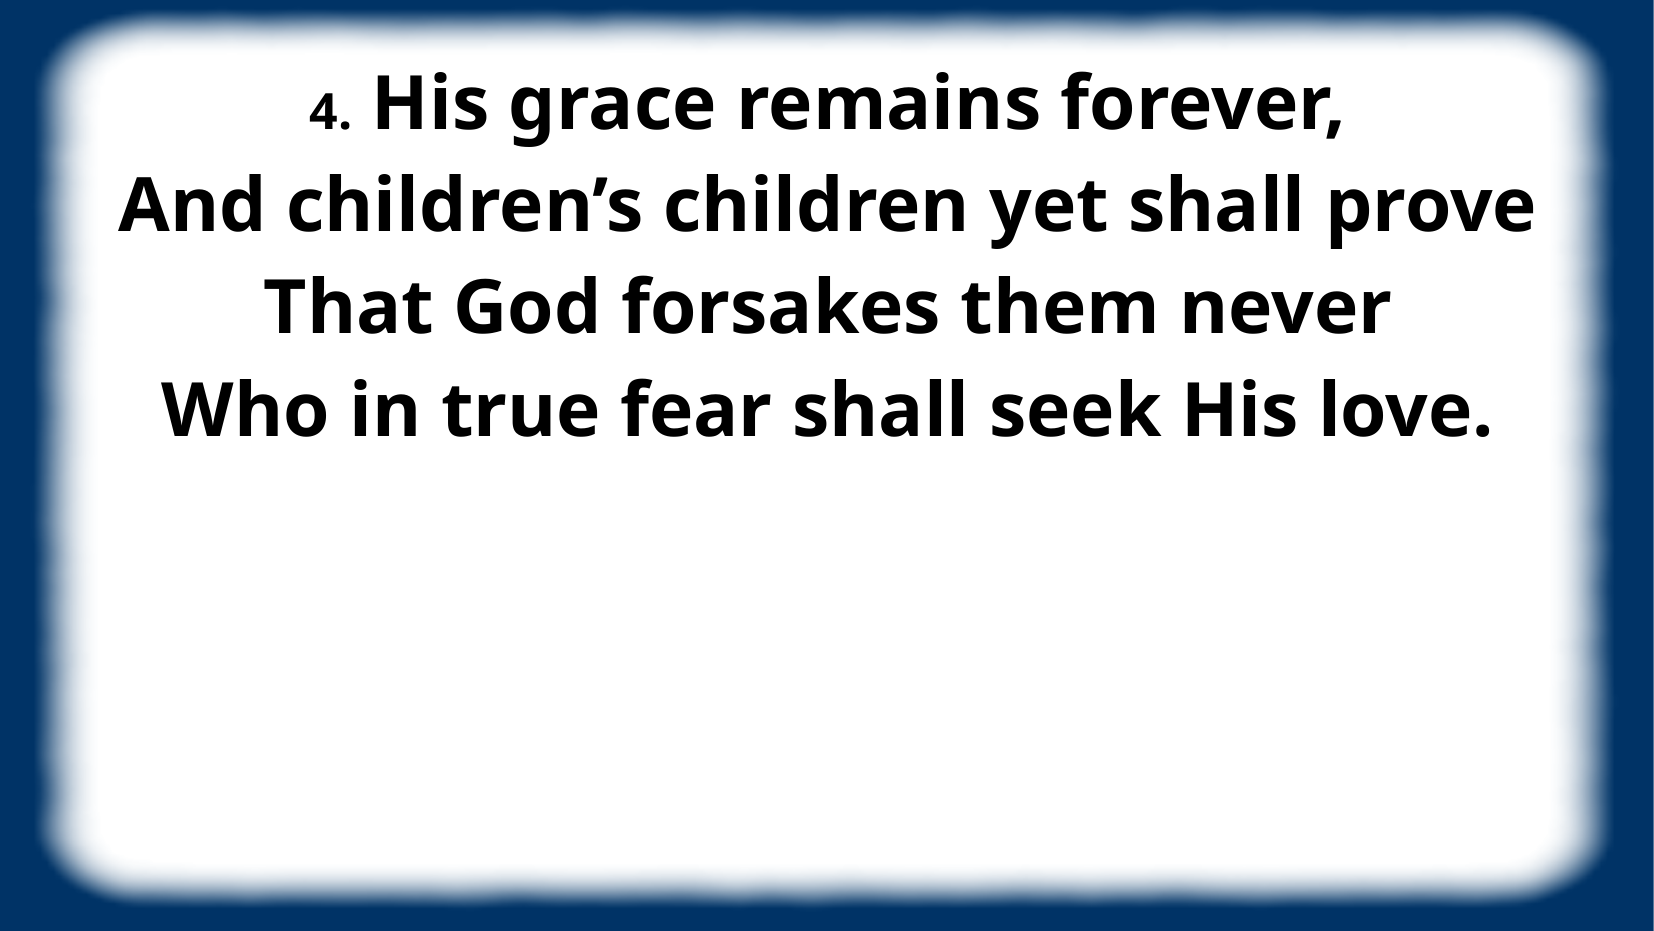

4. His grace remains forever,
And children’s children yet shall prove
That God forsakes them never
Who in true fear shall seek His love.